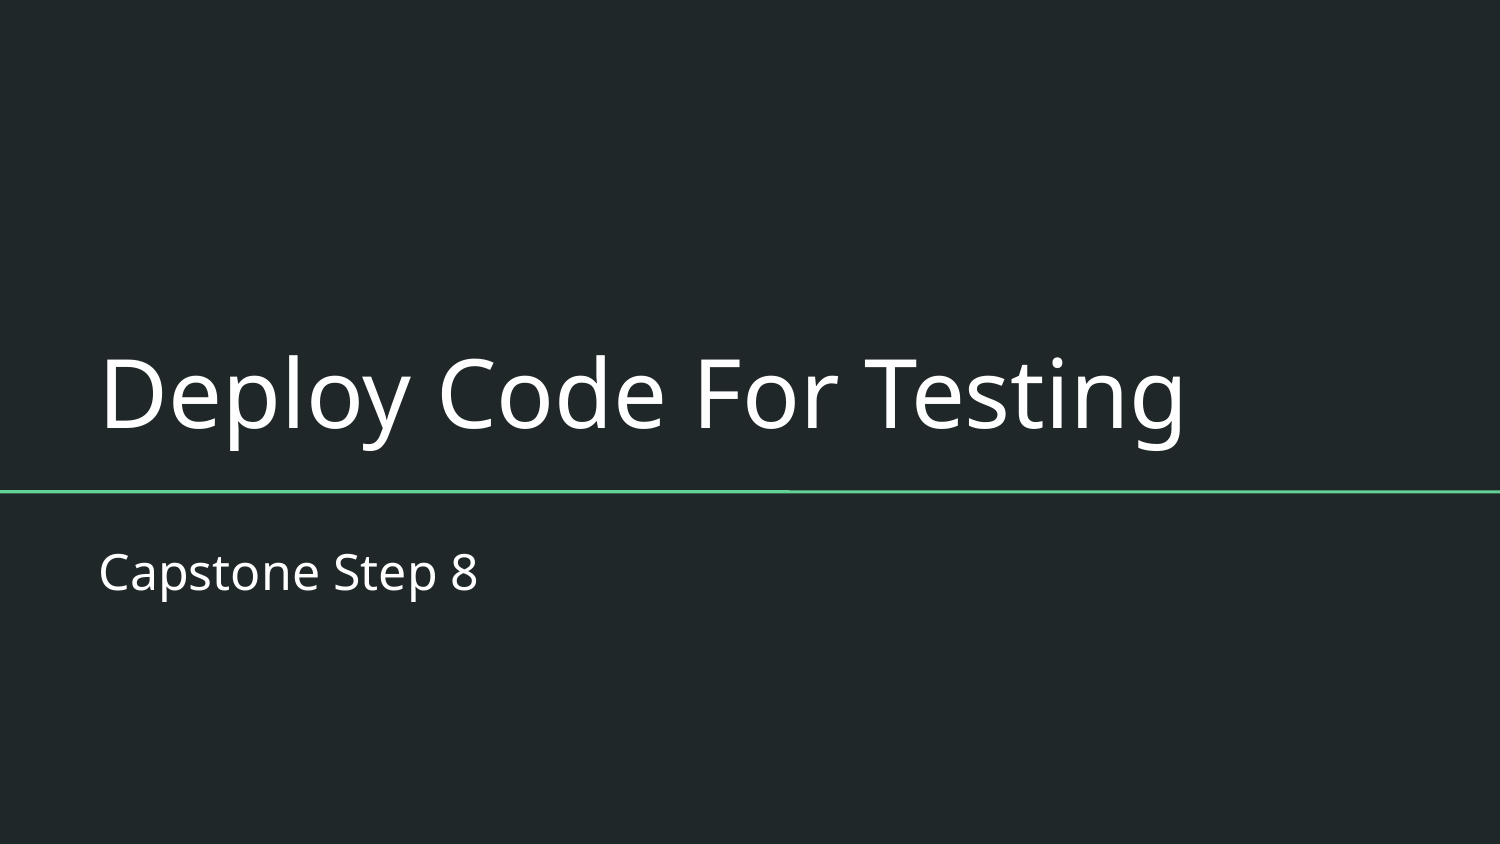

Deploy Code For Testing
Capstone Step 8